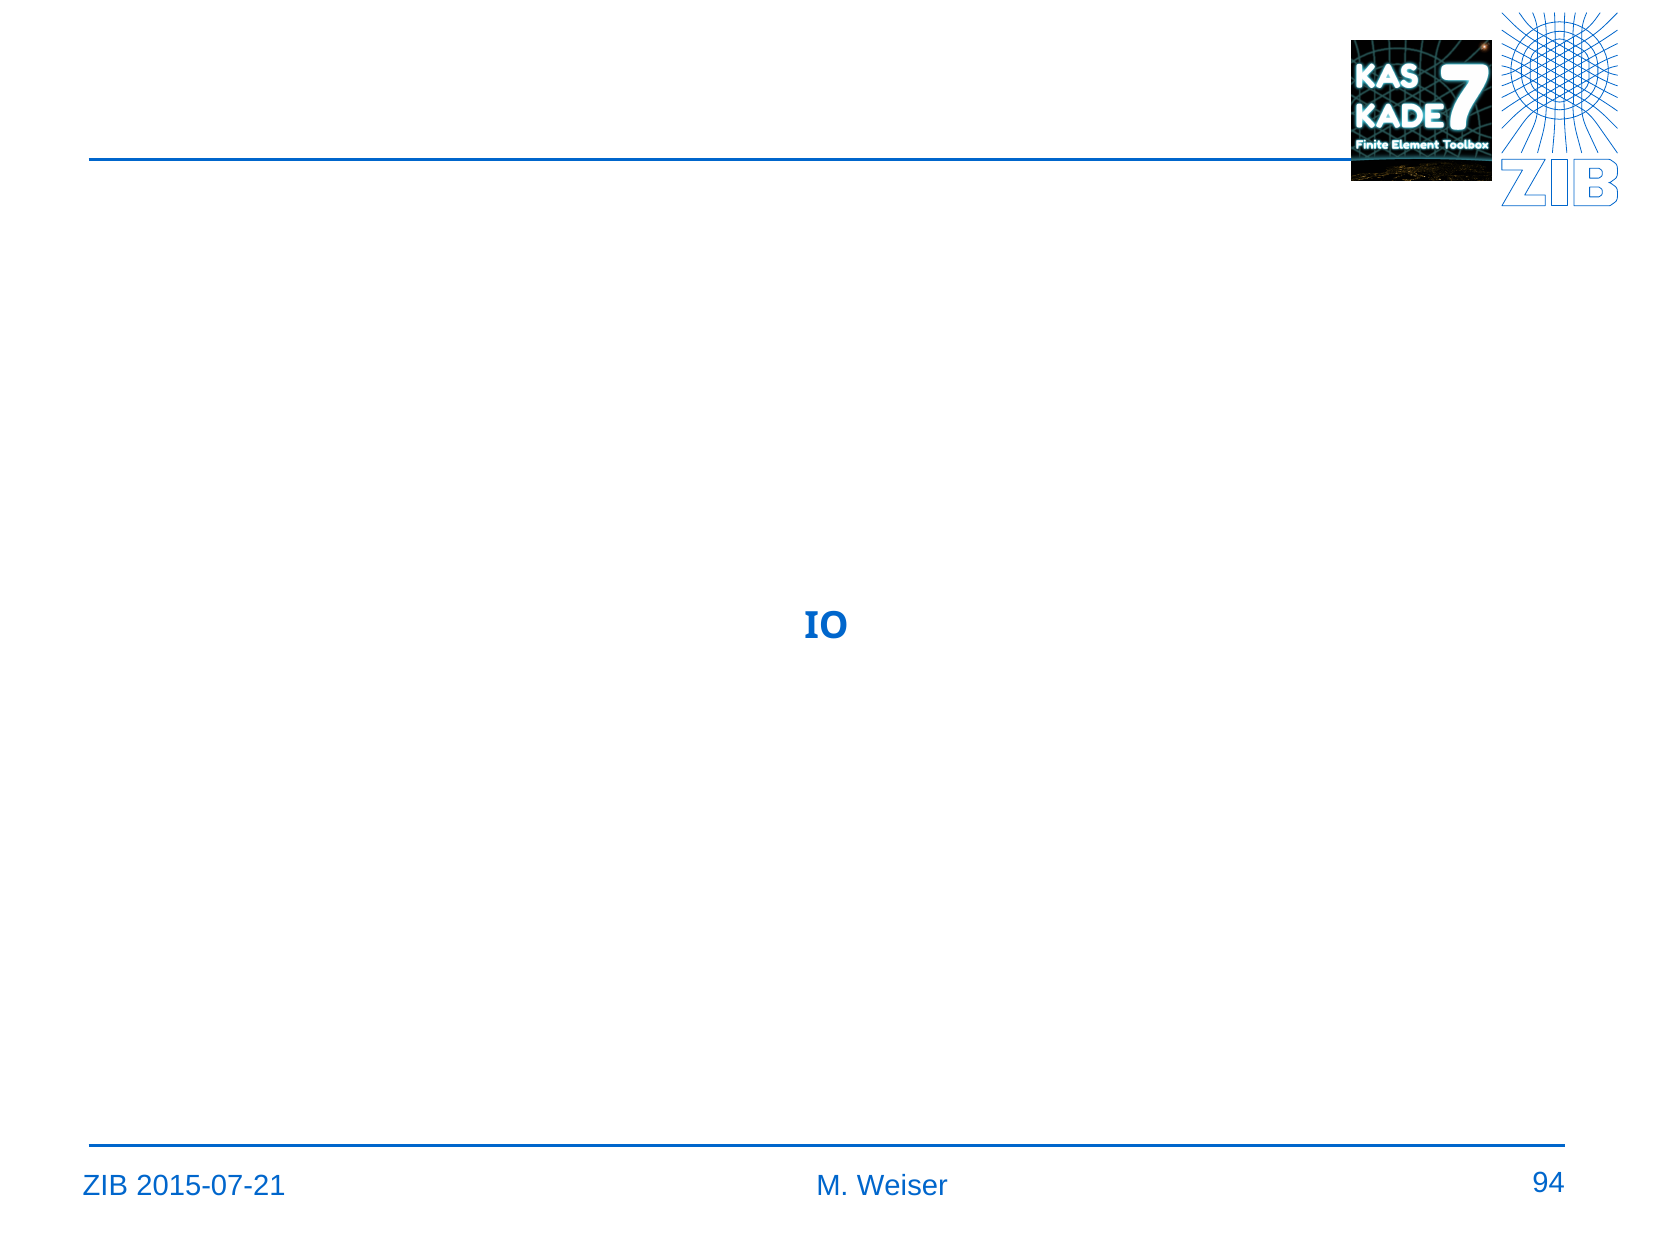

#
IO
94
ZIB 2015-07-21
M. Weiser